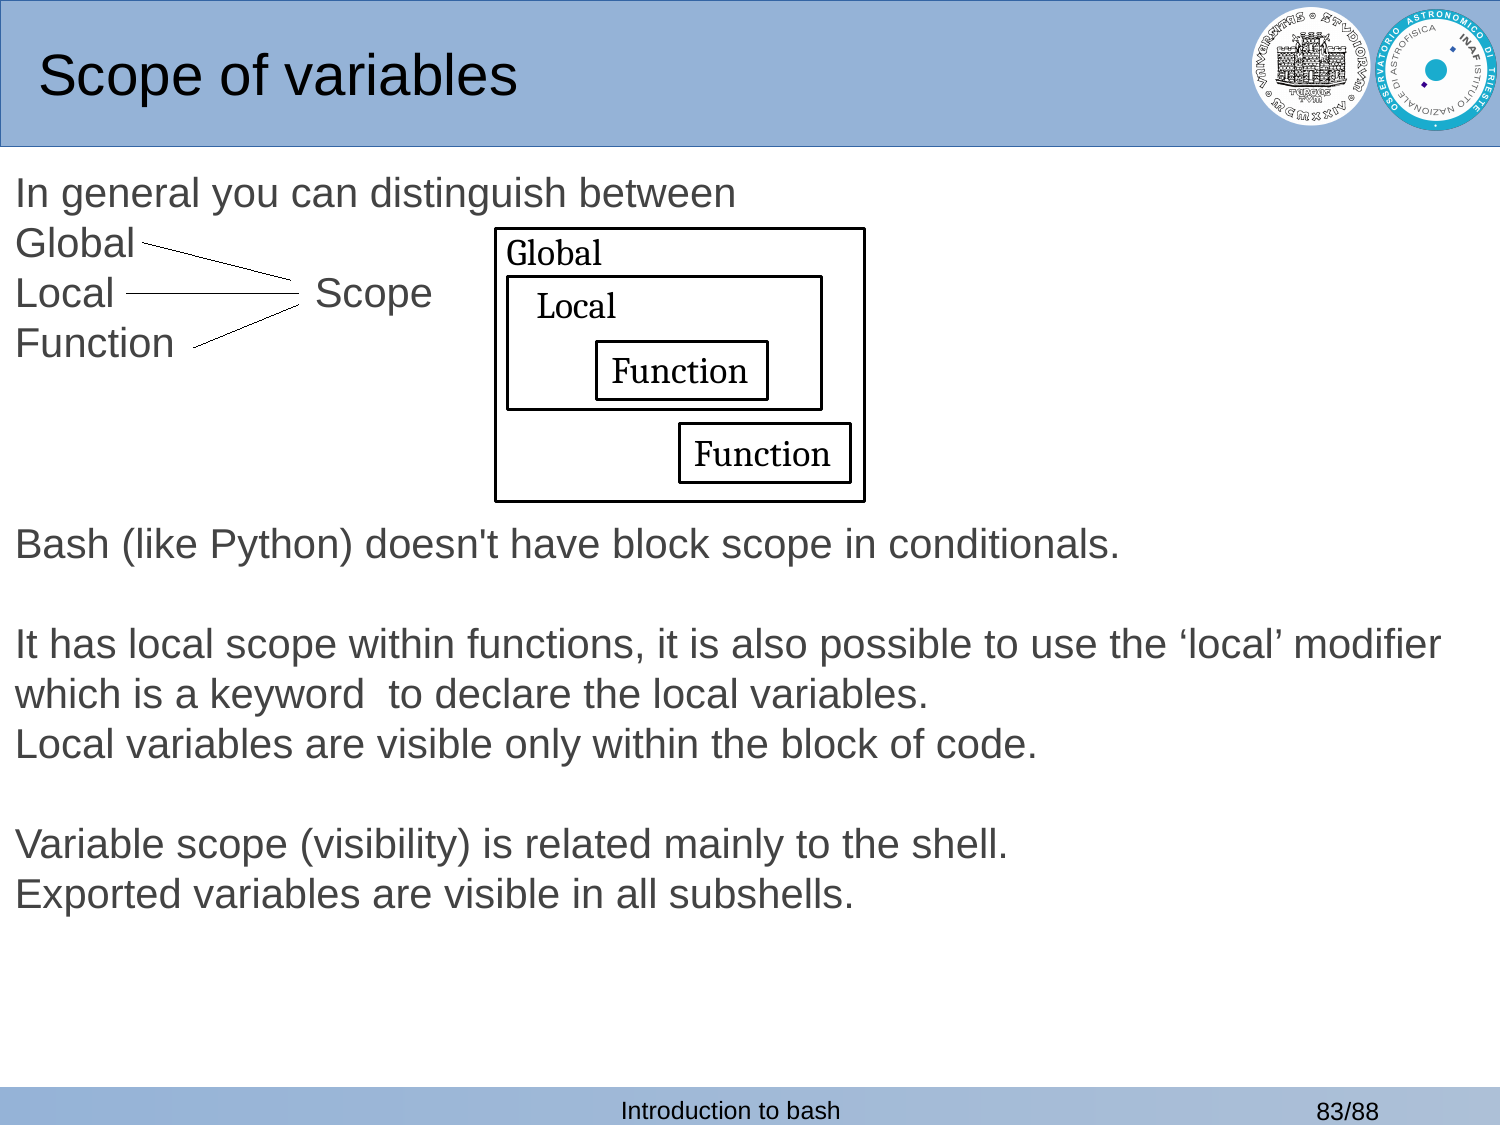

Scope of variables
# In general you can distinguish between
Global
Local			Scope
Function
Bash (like Python) doesn't have block scope in conditionals.
It has local scope within functions, it is also possible to use the ‘local’ modifier which is a keyword to declare the local variables.
Local variables are visible only within the block of code.
Variable scope (visibility) is related mainly to the shell.
Exported variables are visible in all subshells.
Global
Local
Function
Function